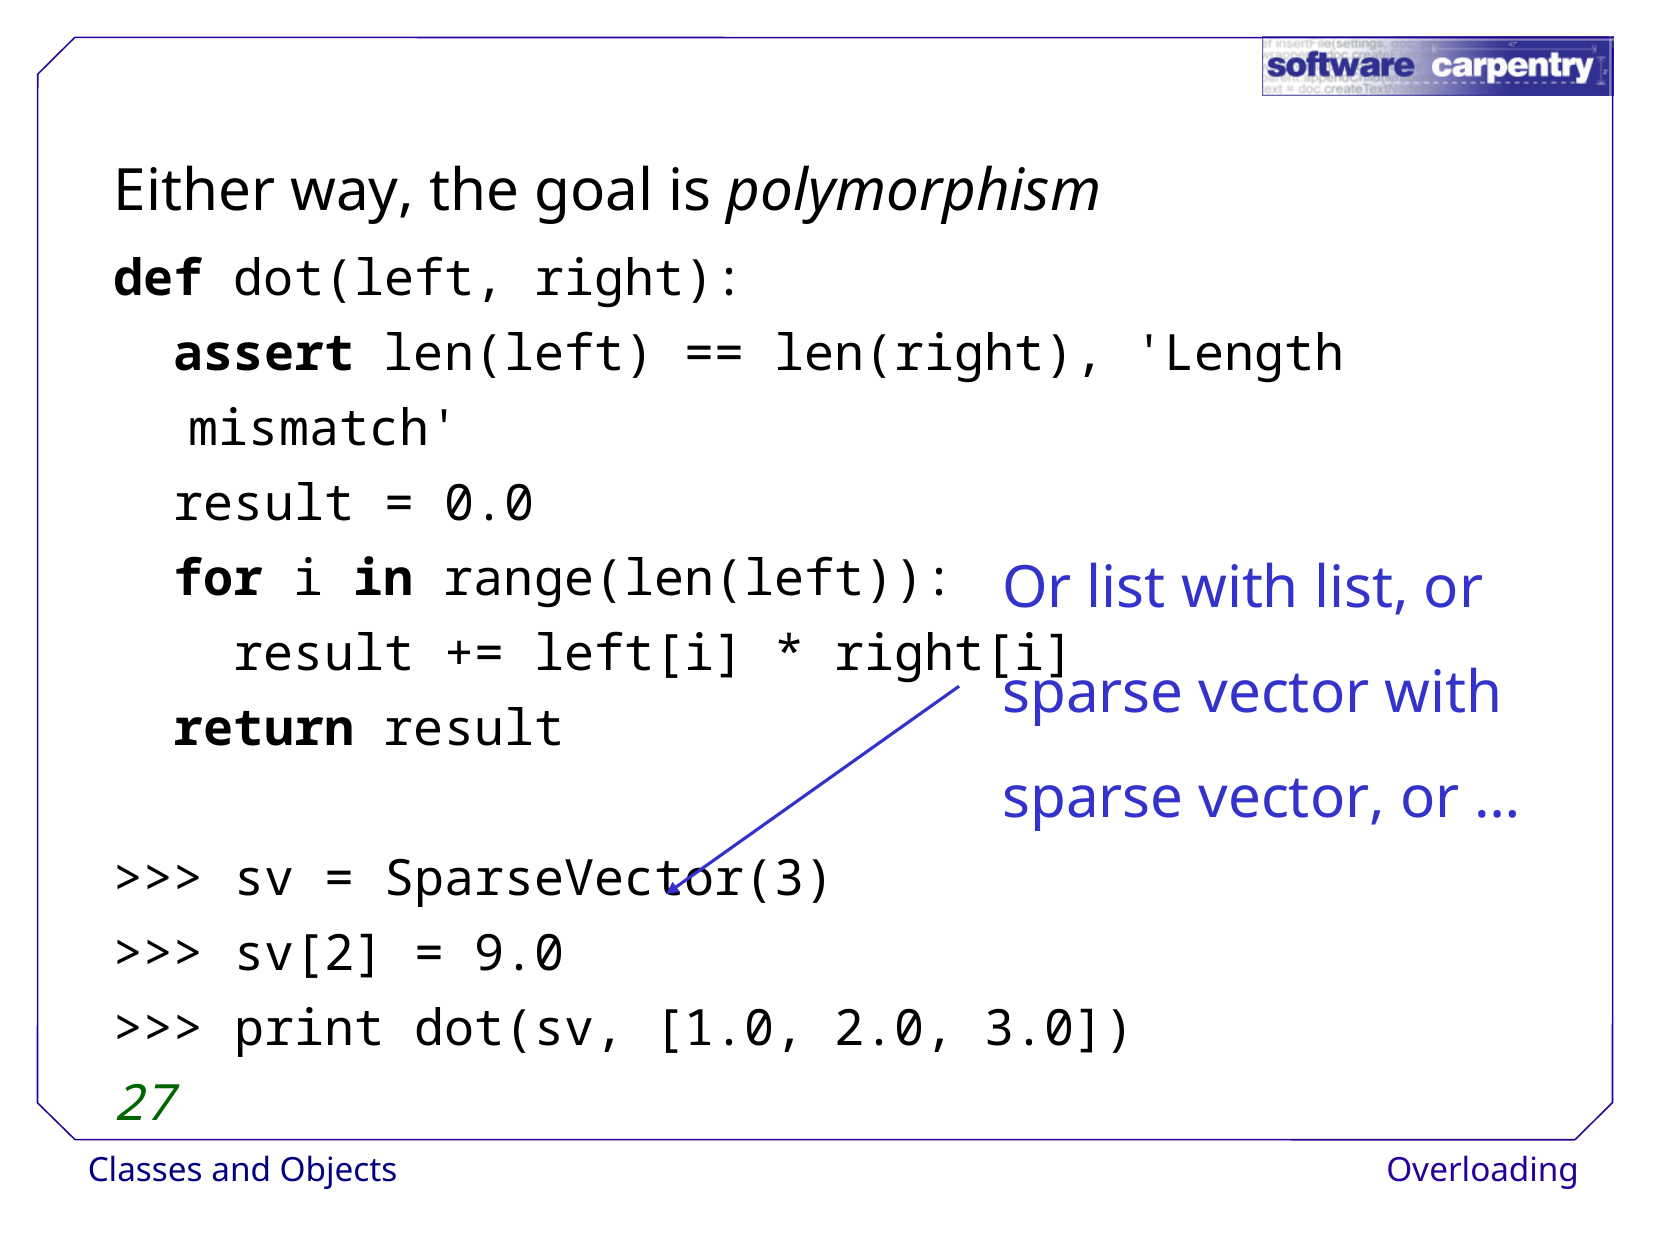

Either way, the goal is polymorphism
def dot(left, right):
 assert len(left) == len(right), 'Length mismatch'
 result = 0.0
 for i in range(len(left)):
 result += left[i] * right[i]
 return result
>>> sv = SparseVector(3)
>>> sv[2] = 9.0
>>> print dot(sv, [1.0, 2.0, 3.0])
27
Or list with list, or
sparse vector with
sparse vector, or …